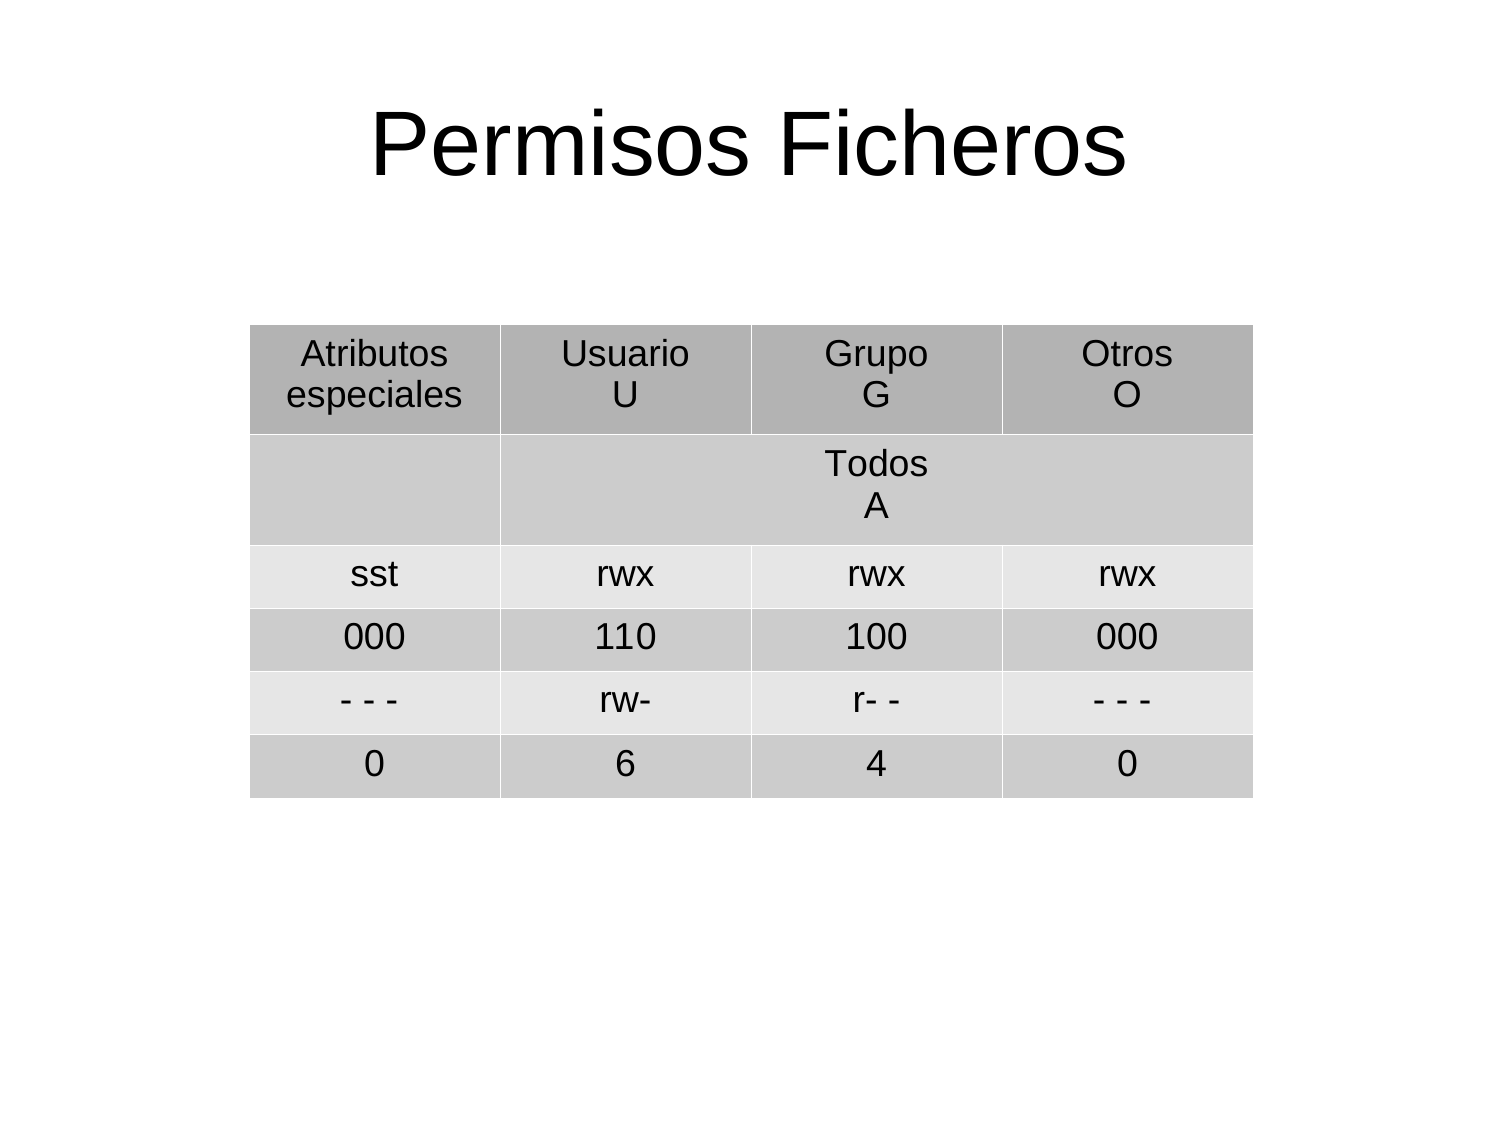

# Permisos Ficheros
| Atributos especiales | Usuario U | Grupo G | Otros O |
| --- | --- | --- | --- |
| | Todos A | | |
| sst | rwx | rwx | rwx |
| 000 | 110 | 100 | 000 |
| - - - | rw- | r- - | - - - |
| 0 | 6 | 4 | 0 |